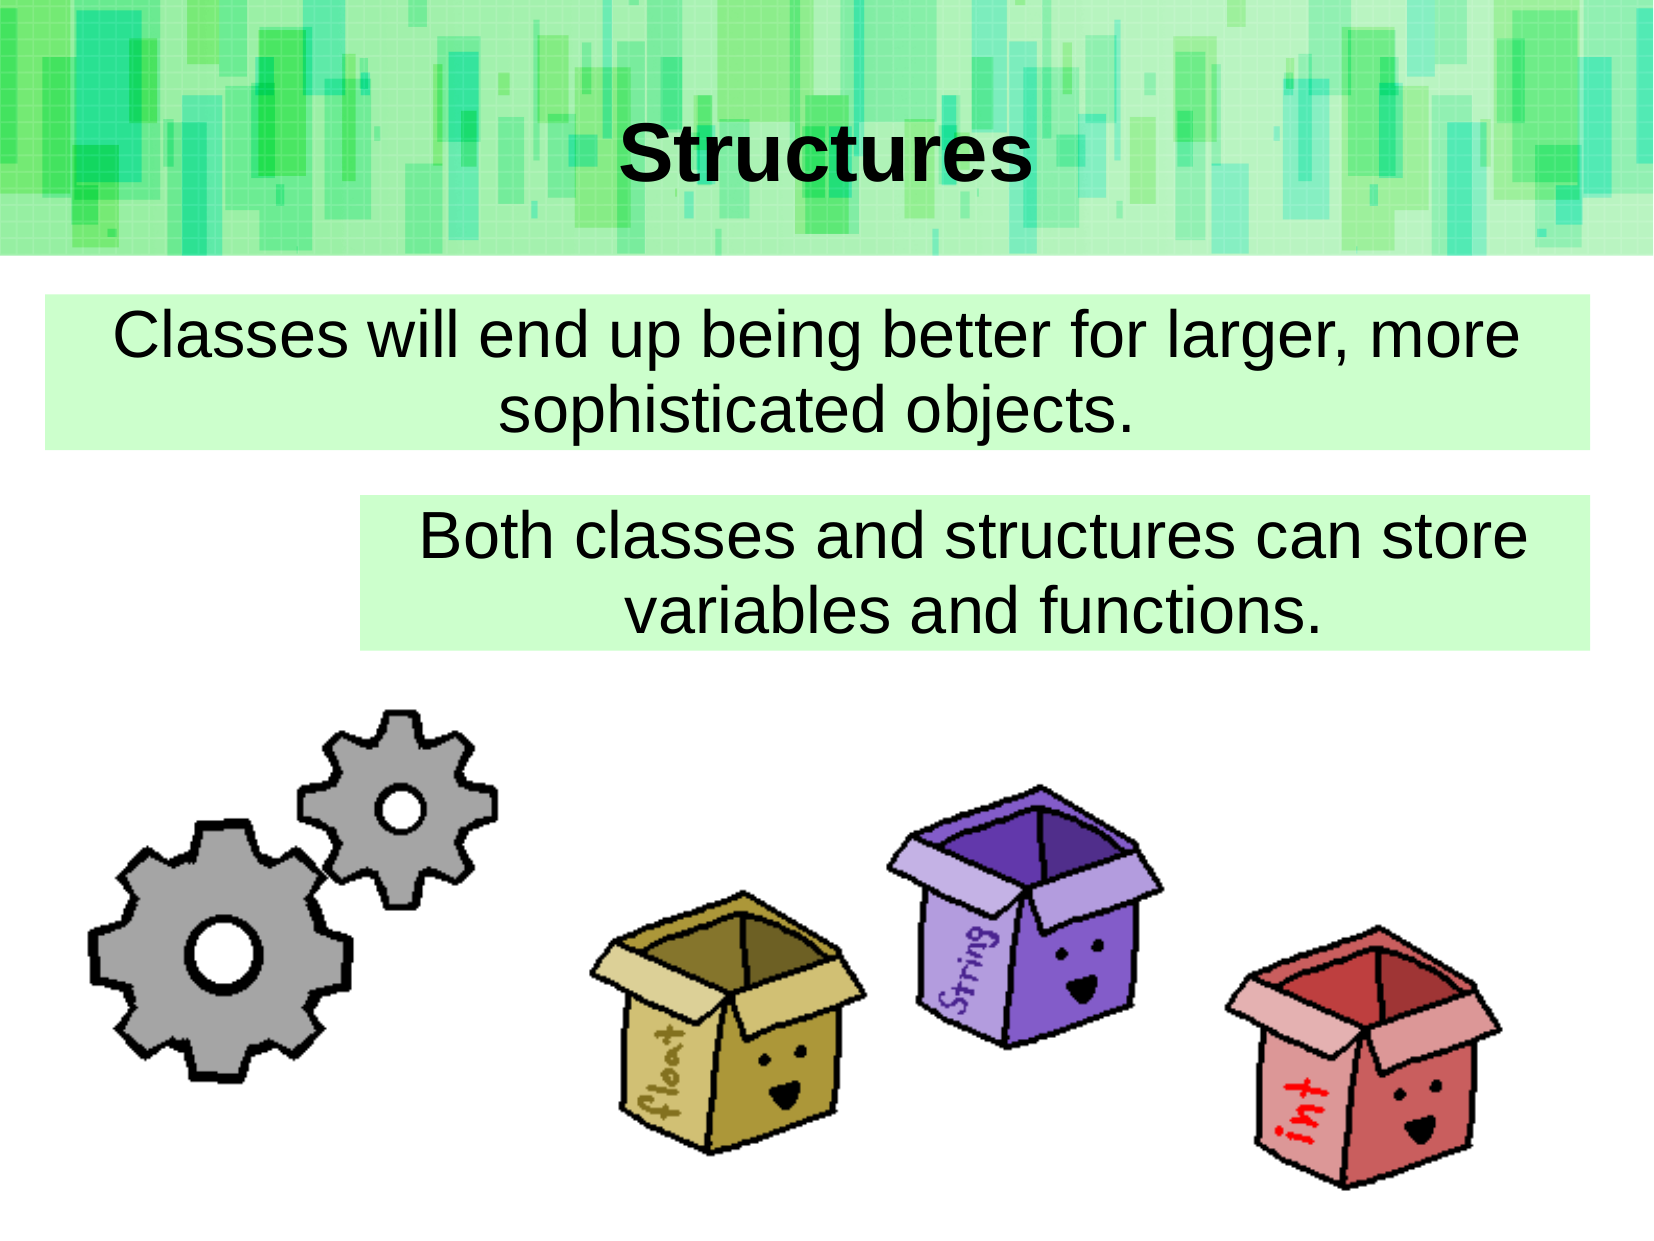

# Structures
Classes will end up being better for larger, more sophisticated objects.
Both classes and structures can store variables and functions.